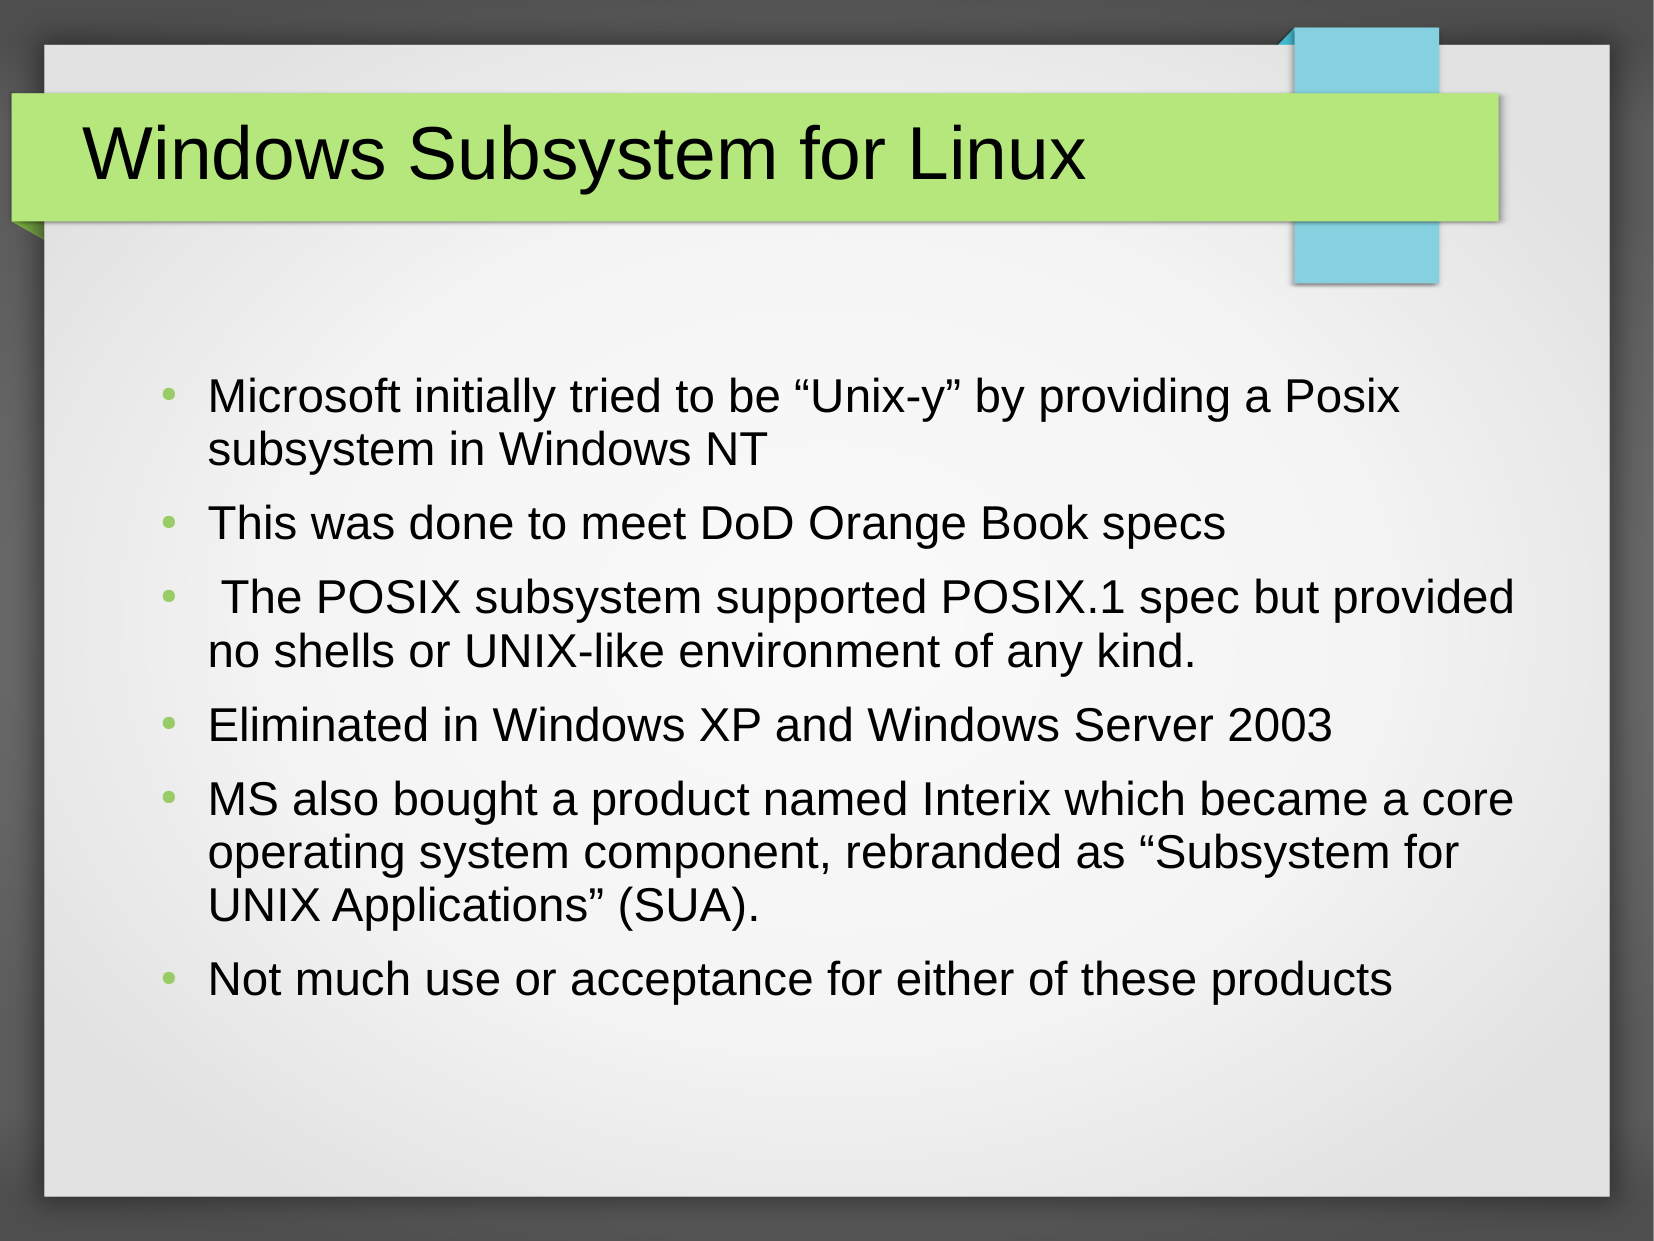

# Windows Subsystem for Linux
Microsoft initially tried to be “Unix-y” by providing a Posix subsystem in Windows NT
This was done to meet DoD Orange Book specs
 The POSIX subsystem supported POSIX.1 spec but provided no shells or UNIX-like environment of any kind.
Eliminated in Windows XP and Windows Server 2003
MS also bought a product named Interix which became a core operating system component, rebranded as “Subsystem for UNIX Applications” (SUA).
Not much use or acceptance for either of these products